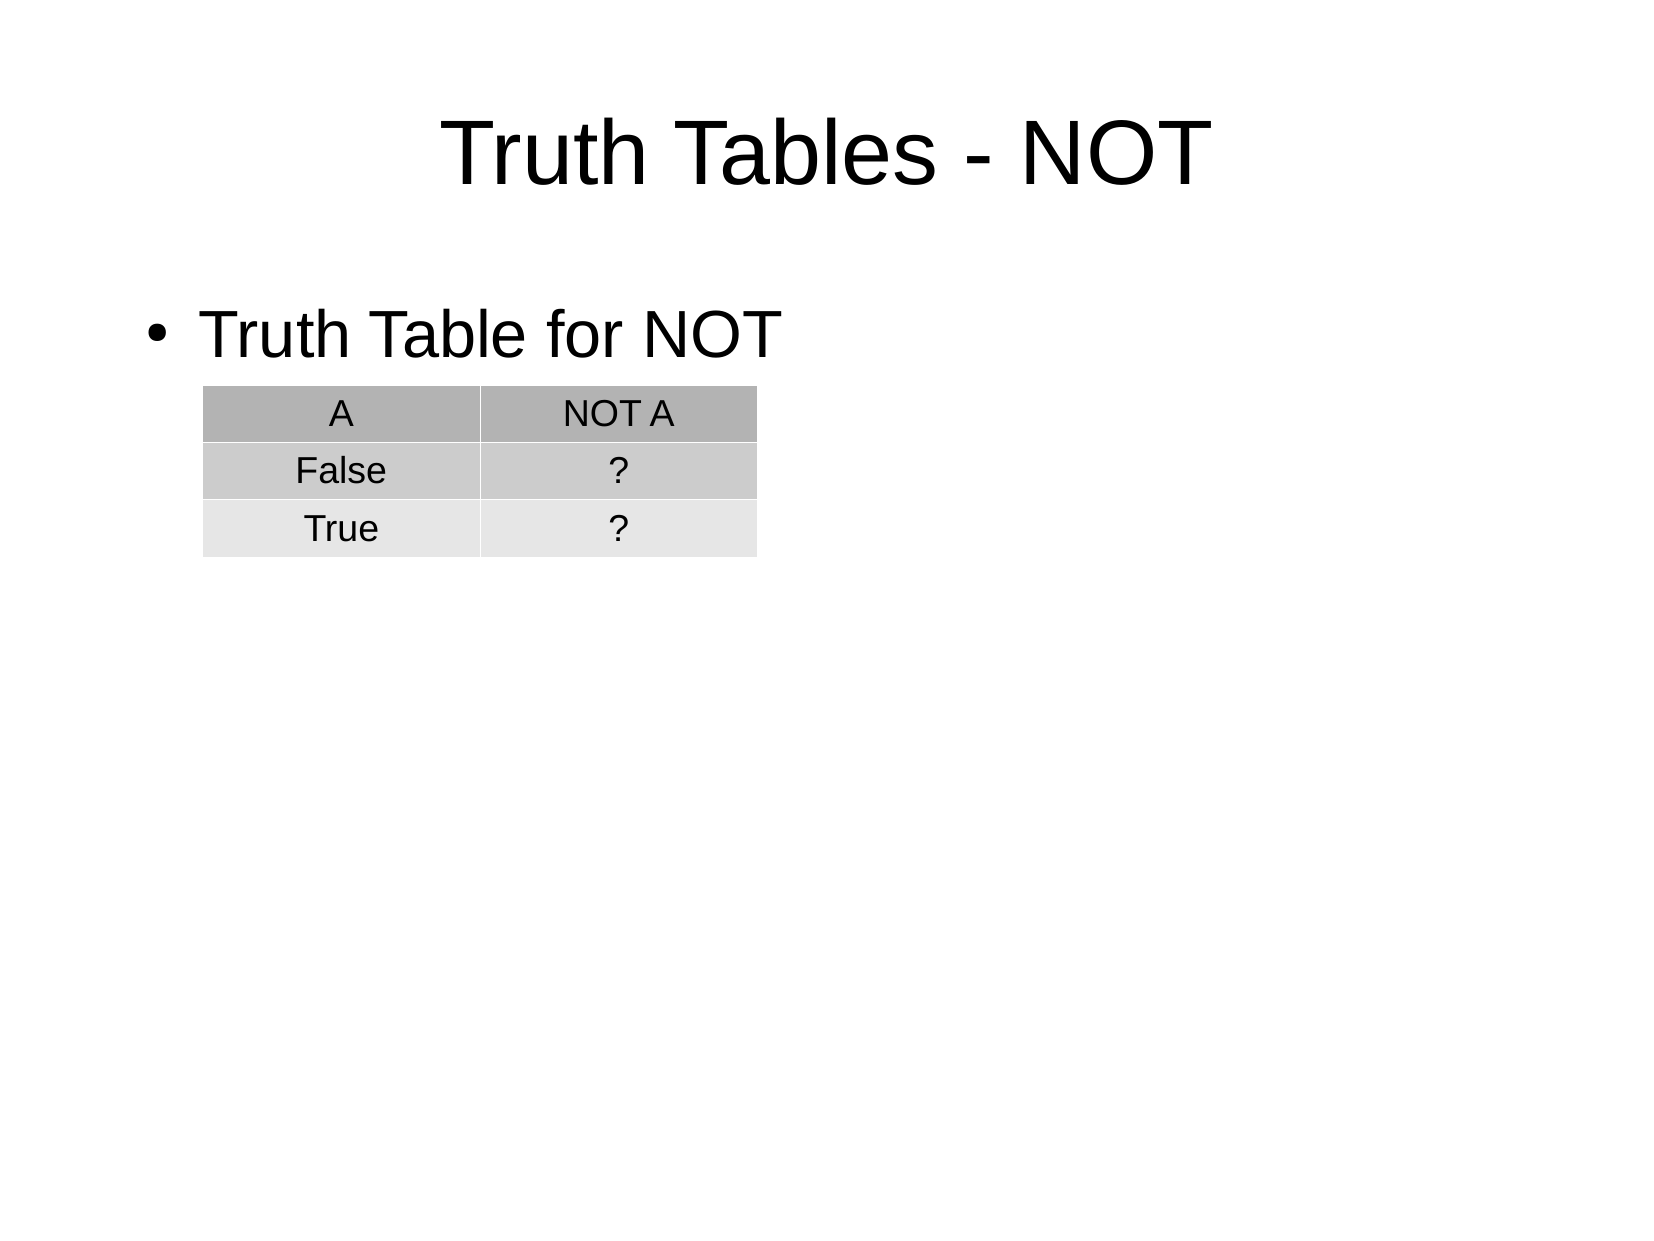

# Truth Tables - NOT
Truth Table for NOT
| A | NOT A |
| --- | --- |
| False | ? |
| True | ? |